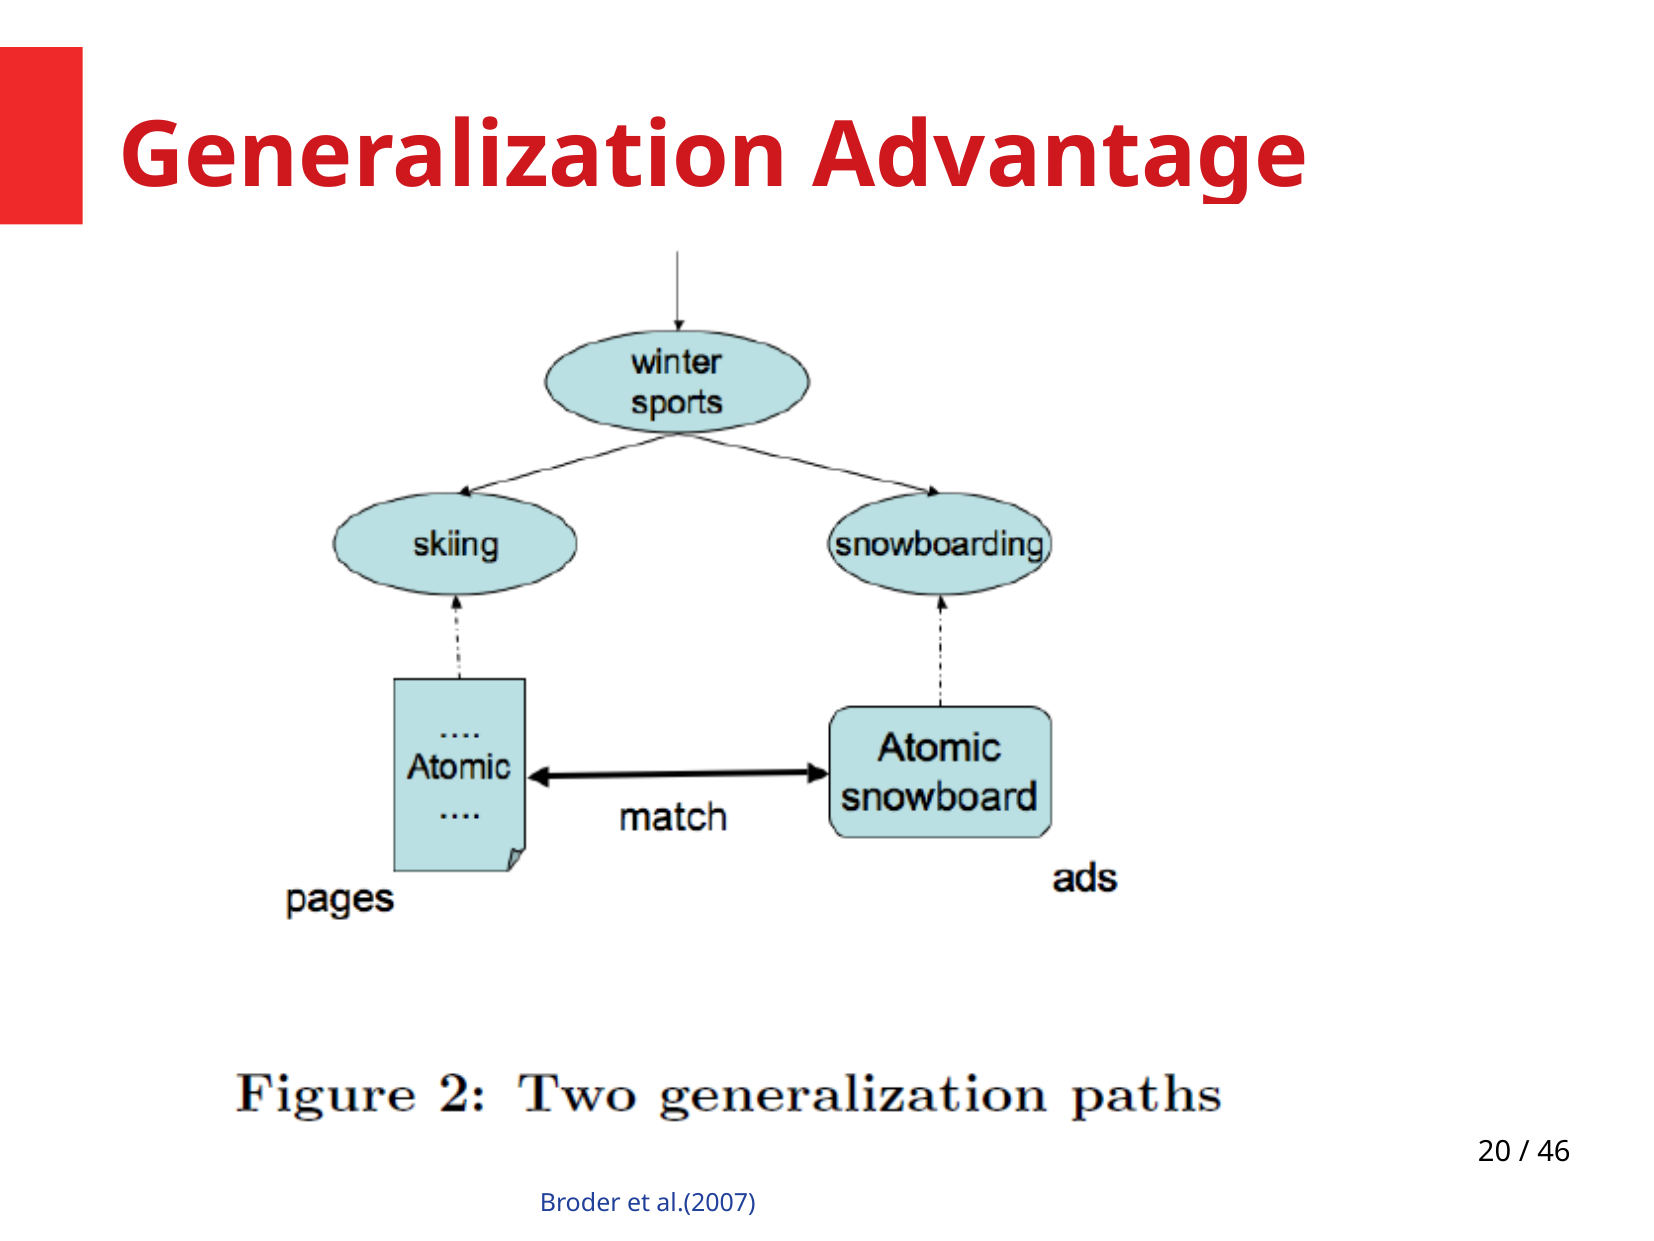

# Generalization Advantage
20
Broder et al.(2007)